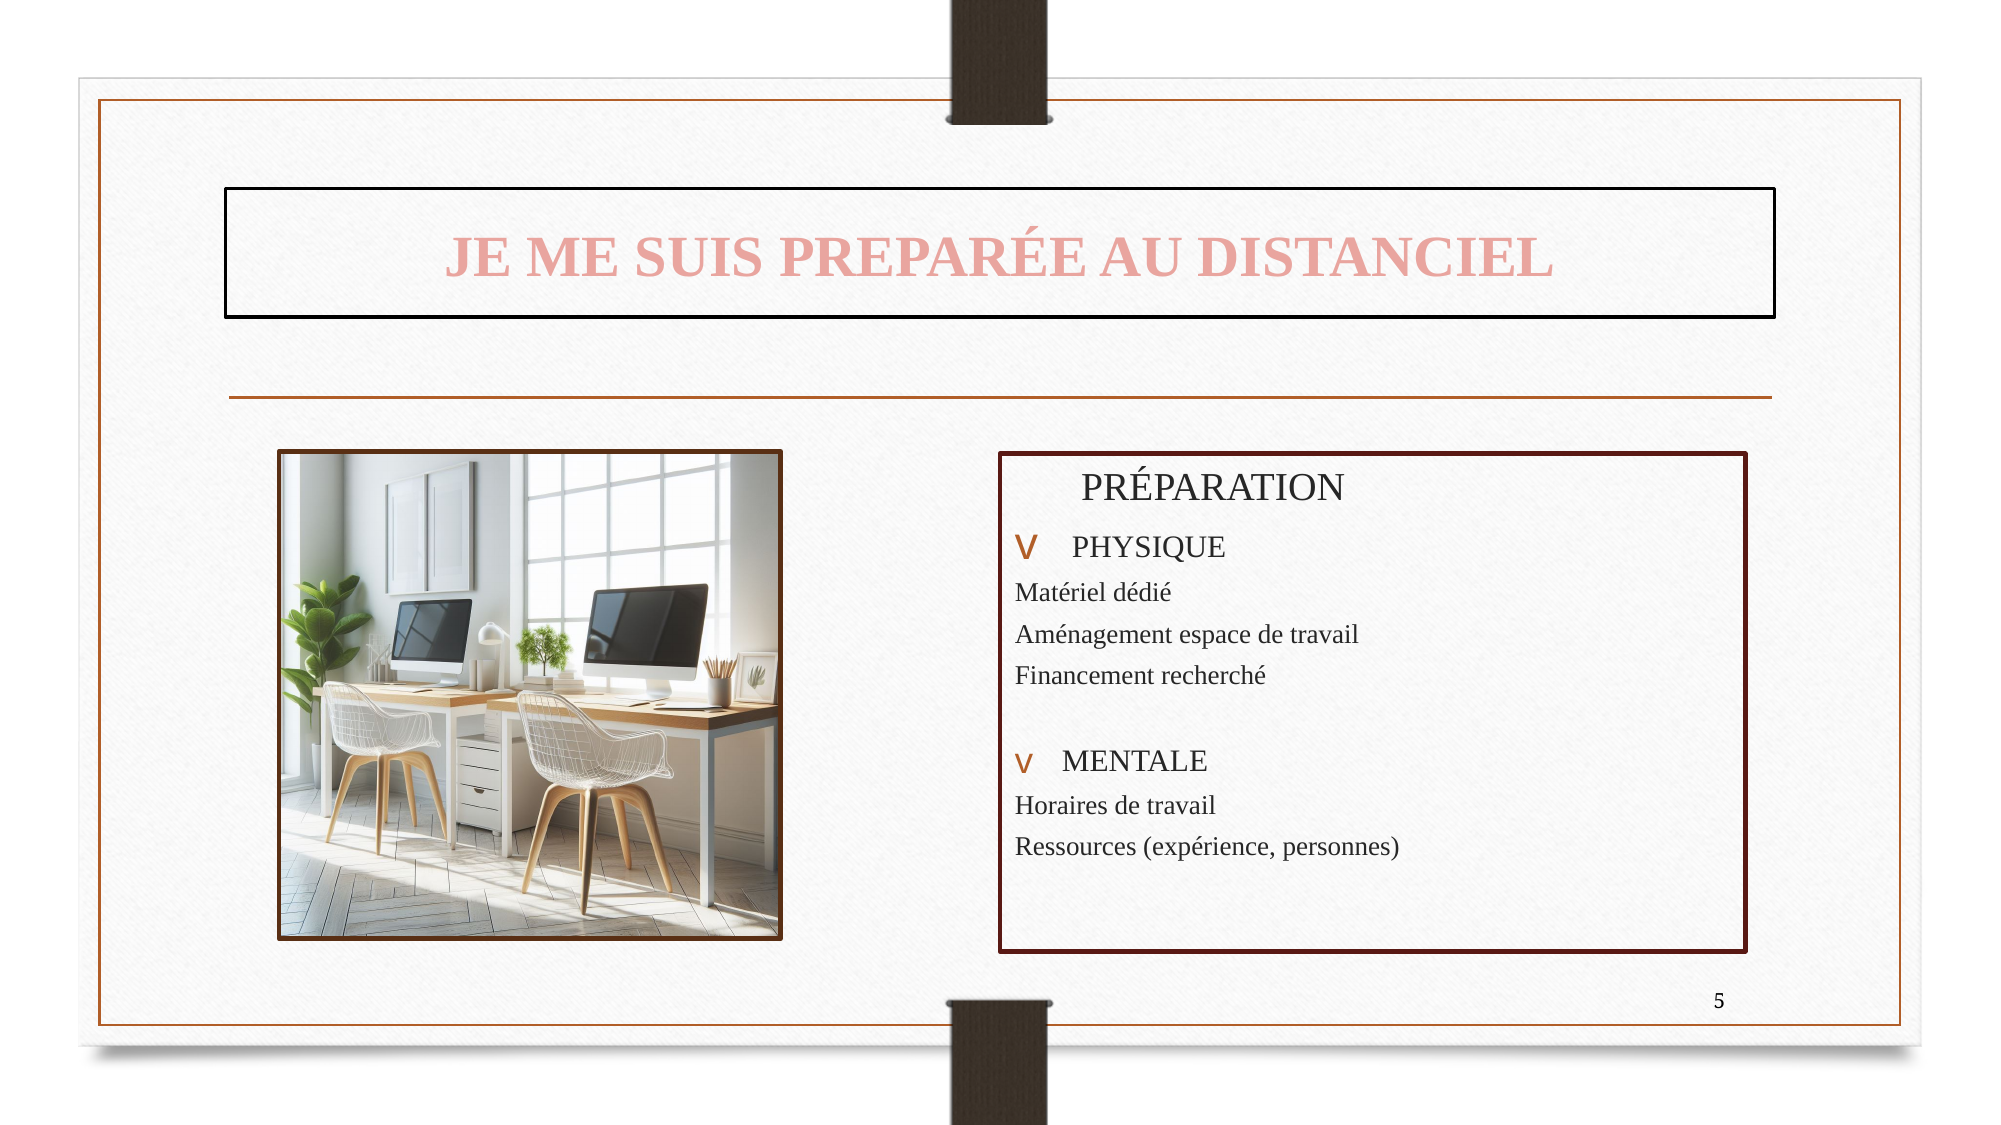

# JE ME SUIS PREPARÉE AU DISTANCIEL
 PRÉPARATION
 PHYSIQUE
Matériel dédié
Aménagement espace de travail
Financement recherché
MENTALE
Horaires de travail
Ressources (expérience, personnes)